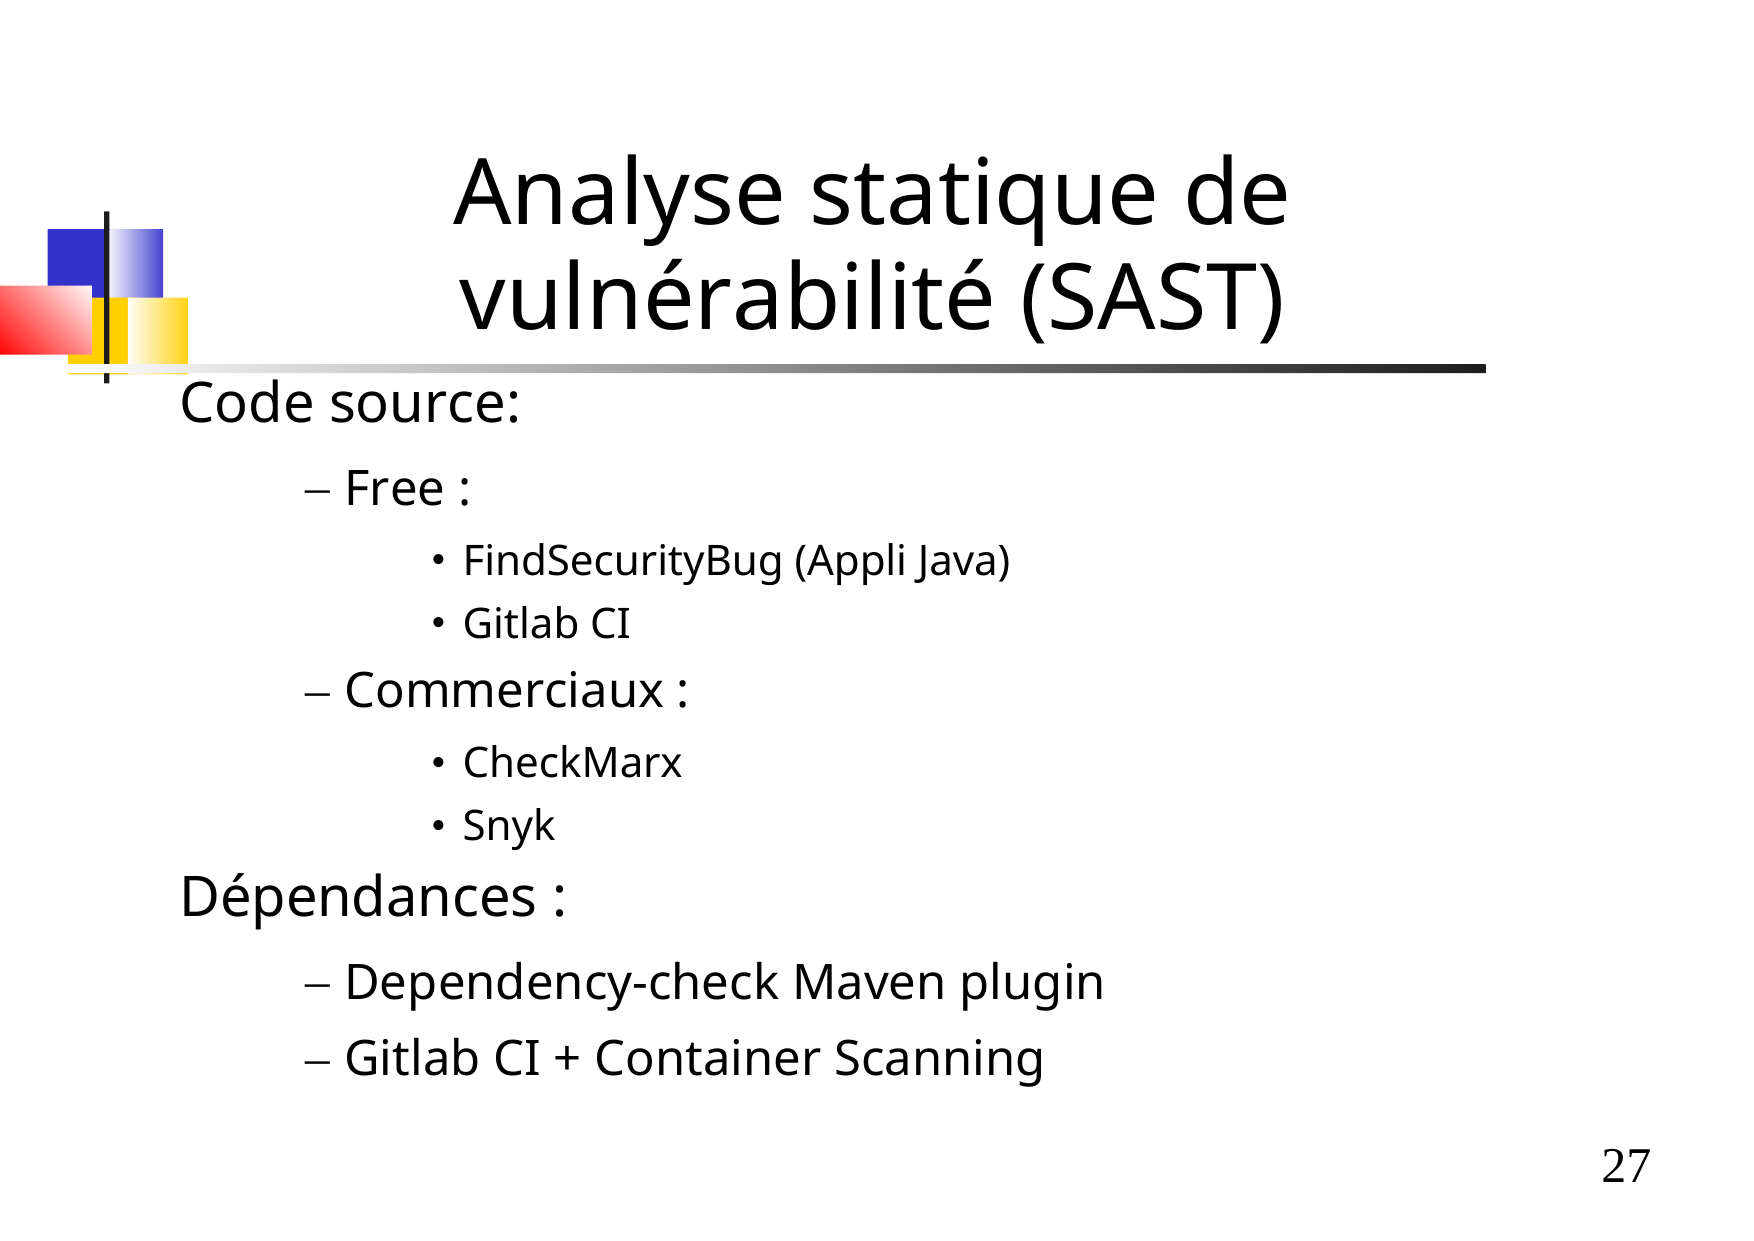

# Analyse statique de vulnérabilité (SAST)
Code source:
Free :
FindSecurityBug (Appli Java)
Gitlab CI
Commerciaux :
CheckMarx
Snyk
Dépendances :
Dependency-check Maven plugin
Gitlab CI + Container Scanning